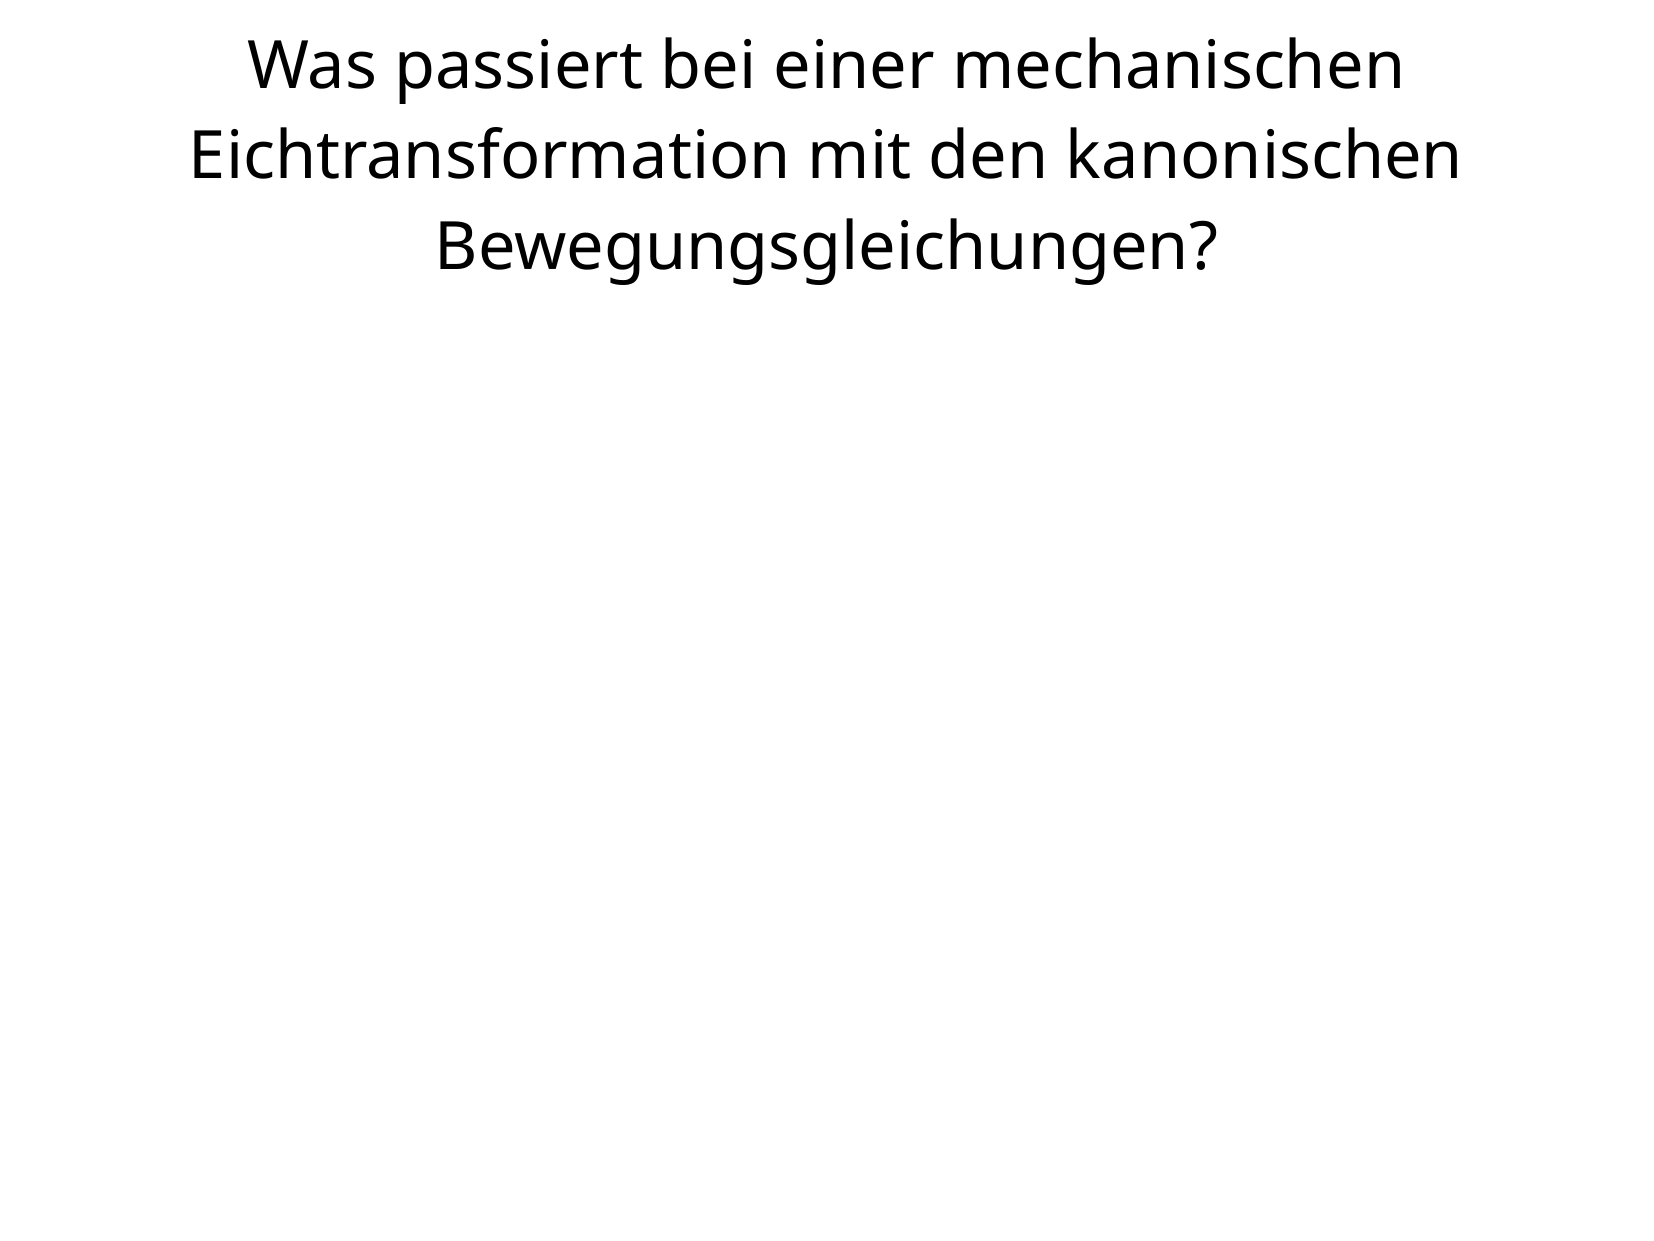

# Was passiert bei einer mechanischen Eichtransformation mit den kanonischen Bewegungsgleichungen?